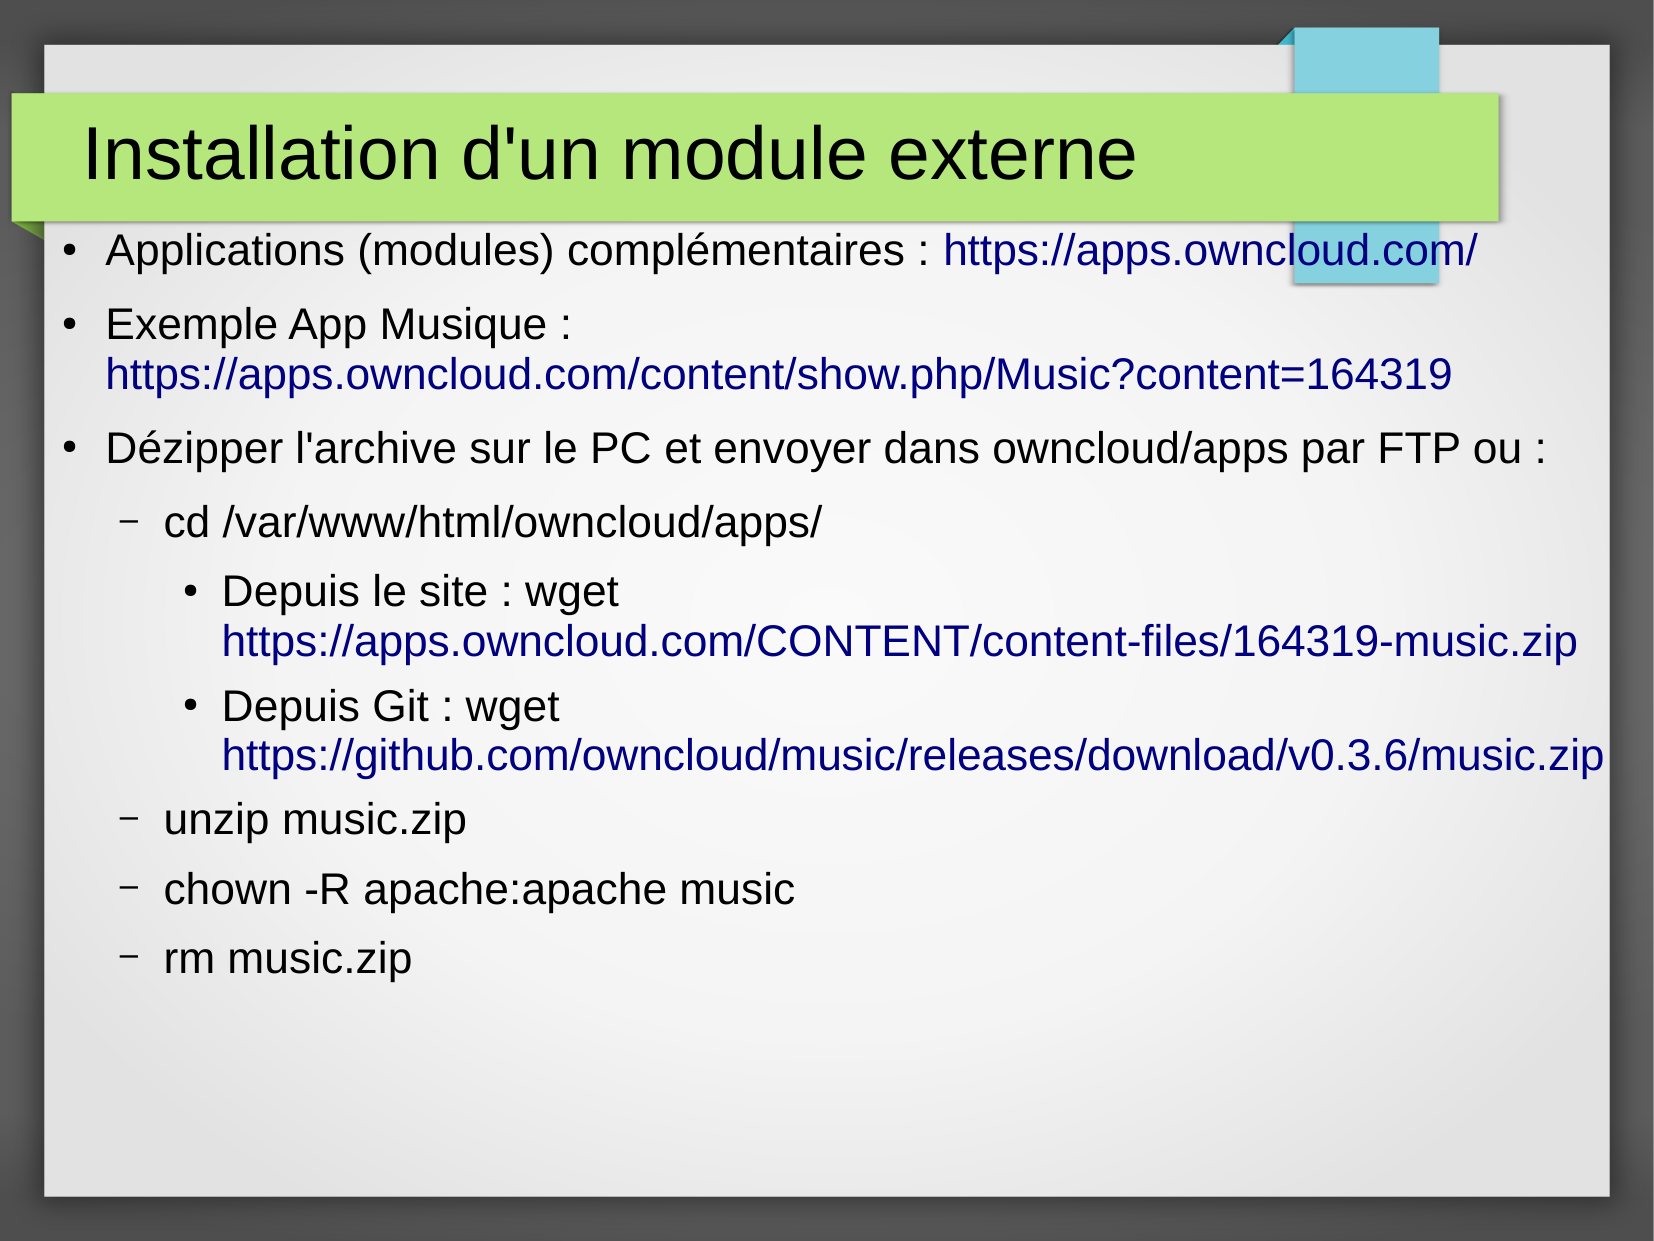

# Installation d'un module externe
Applications (modules) complémentaires : https://apps.owncloud.com/
Exemple App Musique : https://apps.owncloud.com/content/show.php/Music?content=164319
Dézipper l'archive sur le PC et envoyer dans owncloud/apps par FTP ou :
cd /var/www/html/owncloud/apps/
Depuis le site : wget https://apps.owncloud.com/CONTENT/content-files/164319-music.zip
Depuis Git : wget https://github.com/owncloud/music/releases/download/v0.3.6/music.zip
unzip music.zip
chown -R apache:apache music
rm music.zip